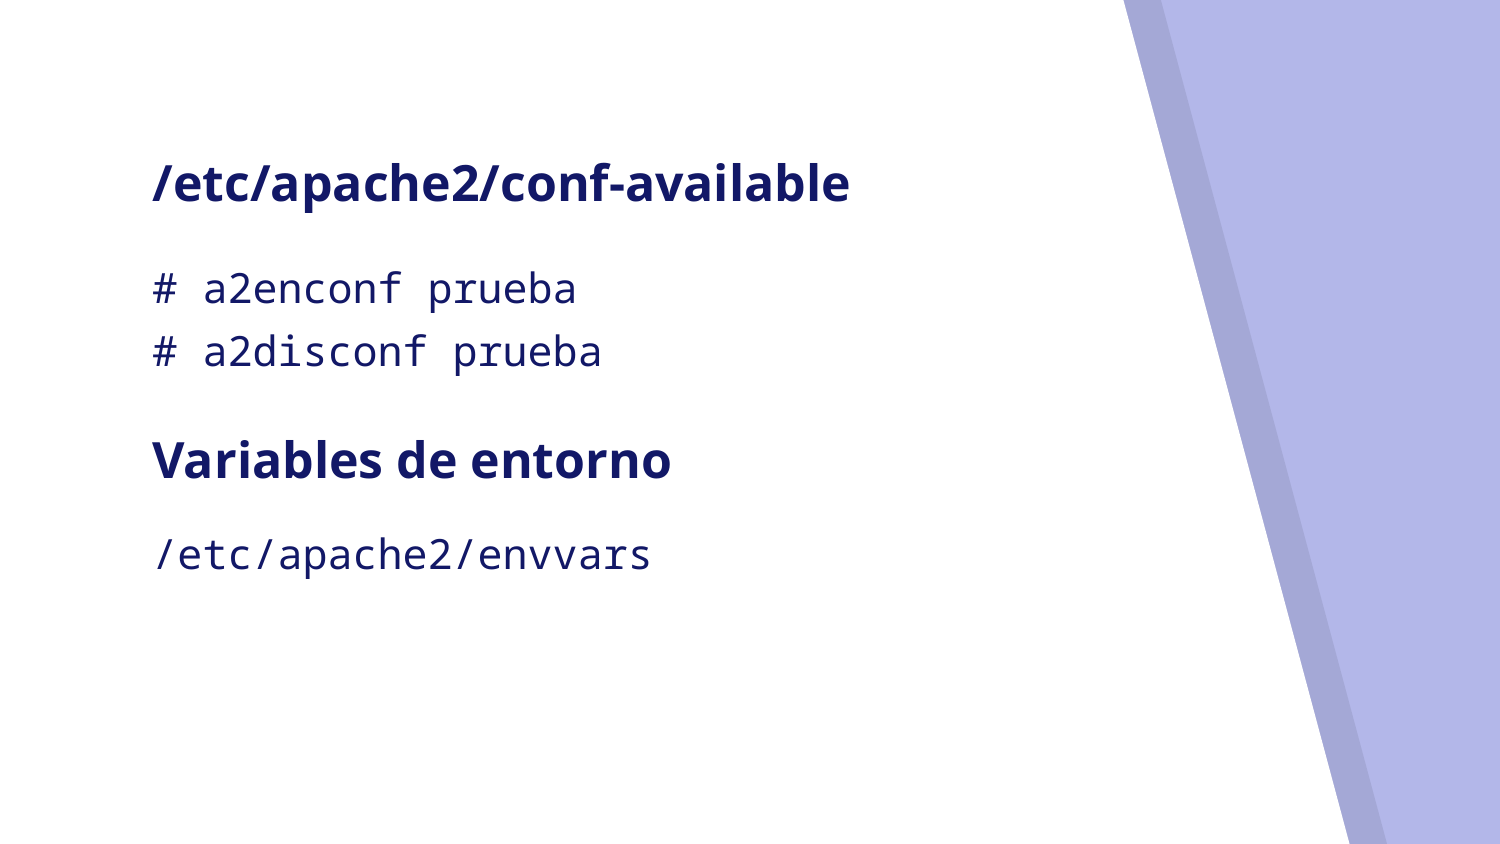

# /etc/apache2/conf-available
# a2enconf prueba
# a2disconf prueba
Variables de entorno
/etc/apache2/envvars